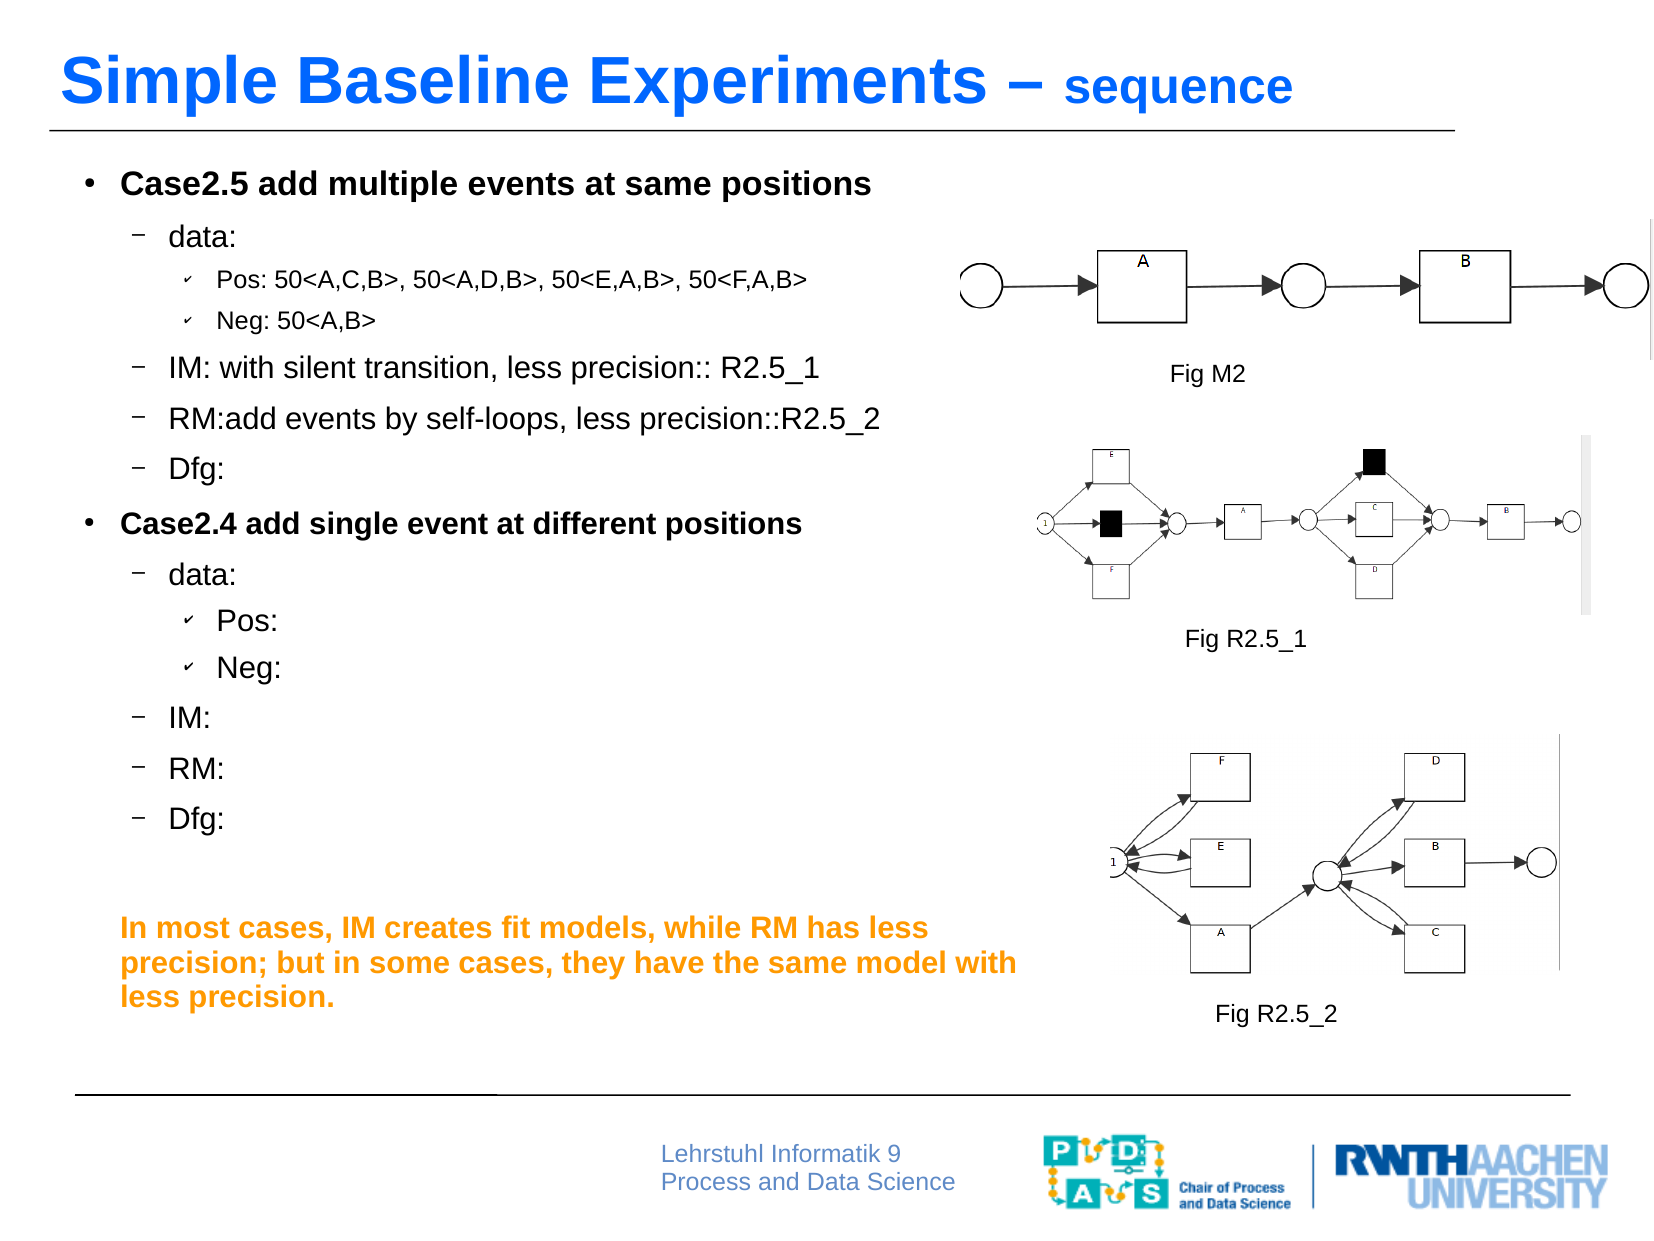

# Simple Baseline Experiments – sequence
Case2.5 add multiple events at same positions
data:
Pos: 50<A,C,B>, 50<A,D,B>, 50<E,A,B>, 50<F,A,B>
Neg: 50<A,B>
IM: with silent transition, less precision:: R2.5_1
RM:add events by self-loops, less precision::R2.5_2
Dfg:
Case2.4 add single event at different positions
data:
Pos:
Neg:
IM:
RM:
Dfg:
In most cases, IM creates fit models, while RM has less precision; but in some cases, they have the same model with less precision.
Fig M2
Fig R2.5_1
Fig R2.5_2